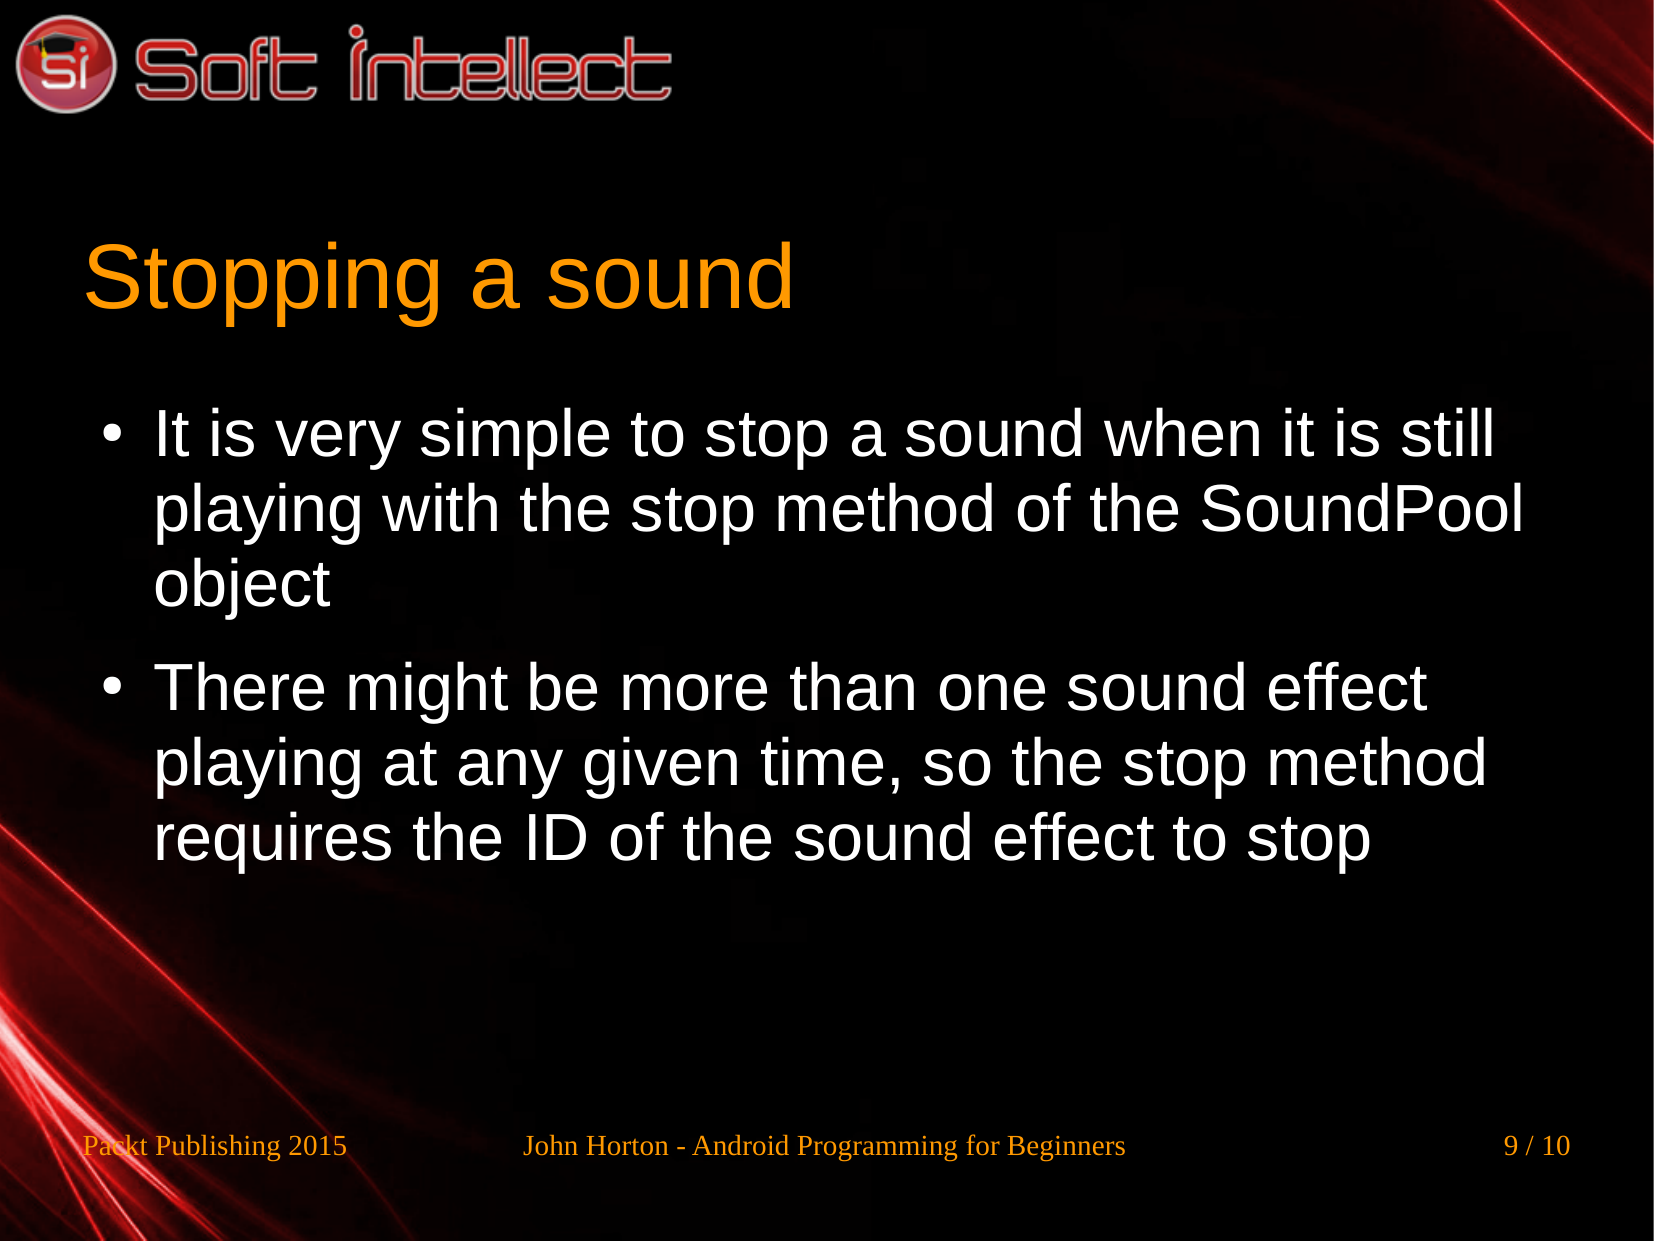

# Stopping a sound
It is very simple to stop a sound when it is still playing with the stop method of the SoundPool object
There might be more than one sound effect playing at any given time, so the stop method requires the ID of the sound effect to stop
Packt Publishing 2015
John Horton - Android Programming for Beginners
9